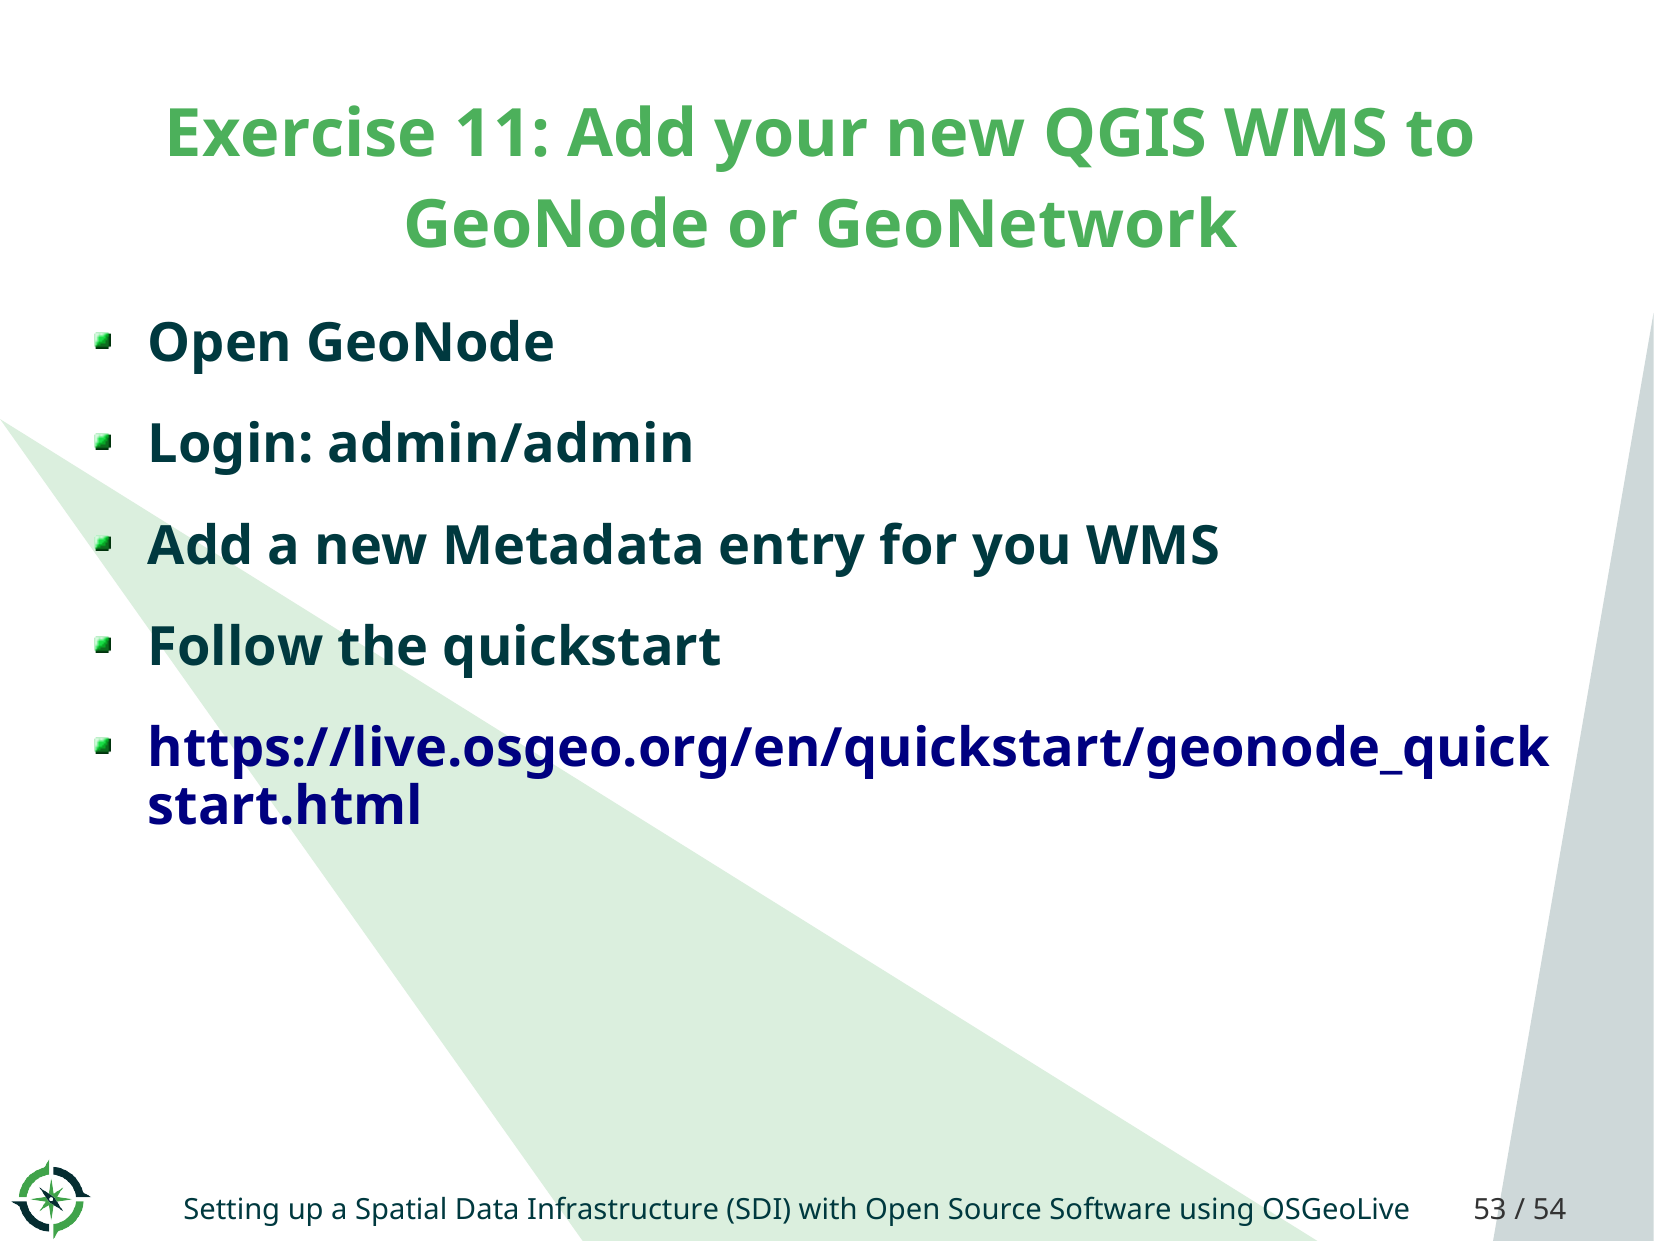

# Exercise 11: Add your new QGIS WMS to GeoNode or GeoNetwork
Open GeoNode
Login: admin/admin
Add a new Metadata entry for you WMS
Follow the quickstart
https://live.osgeo.org/en/quickstart/geonode_quickstart.html